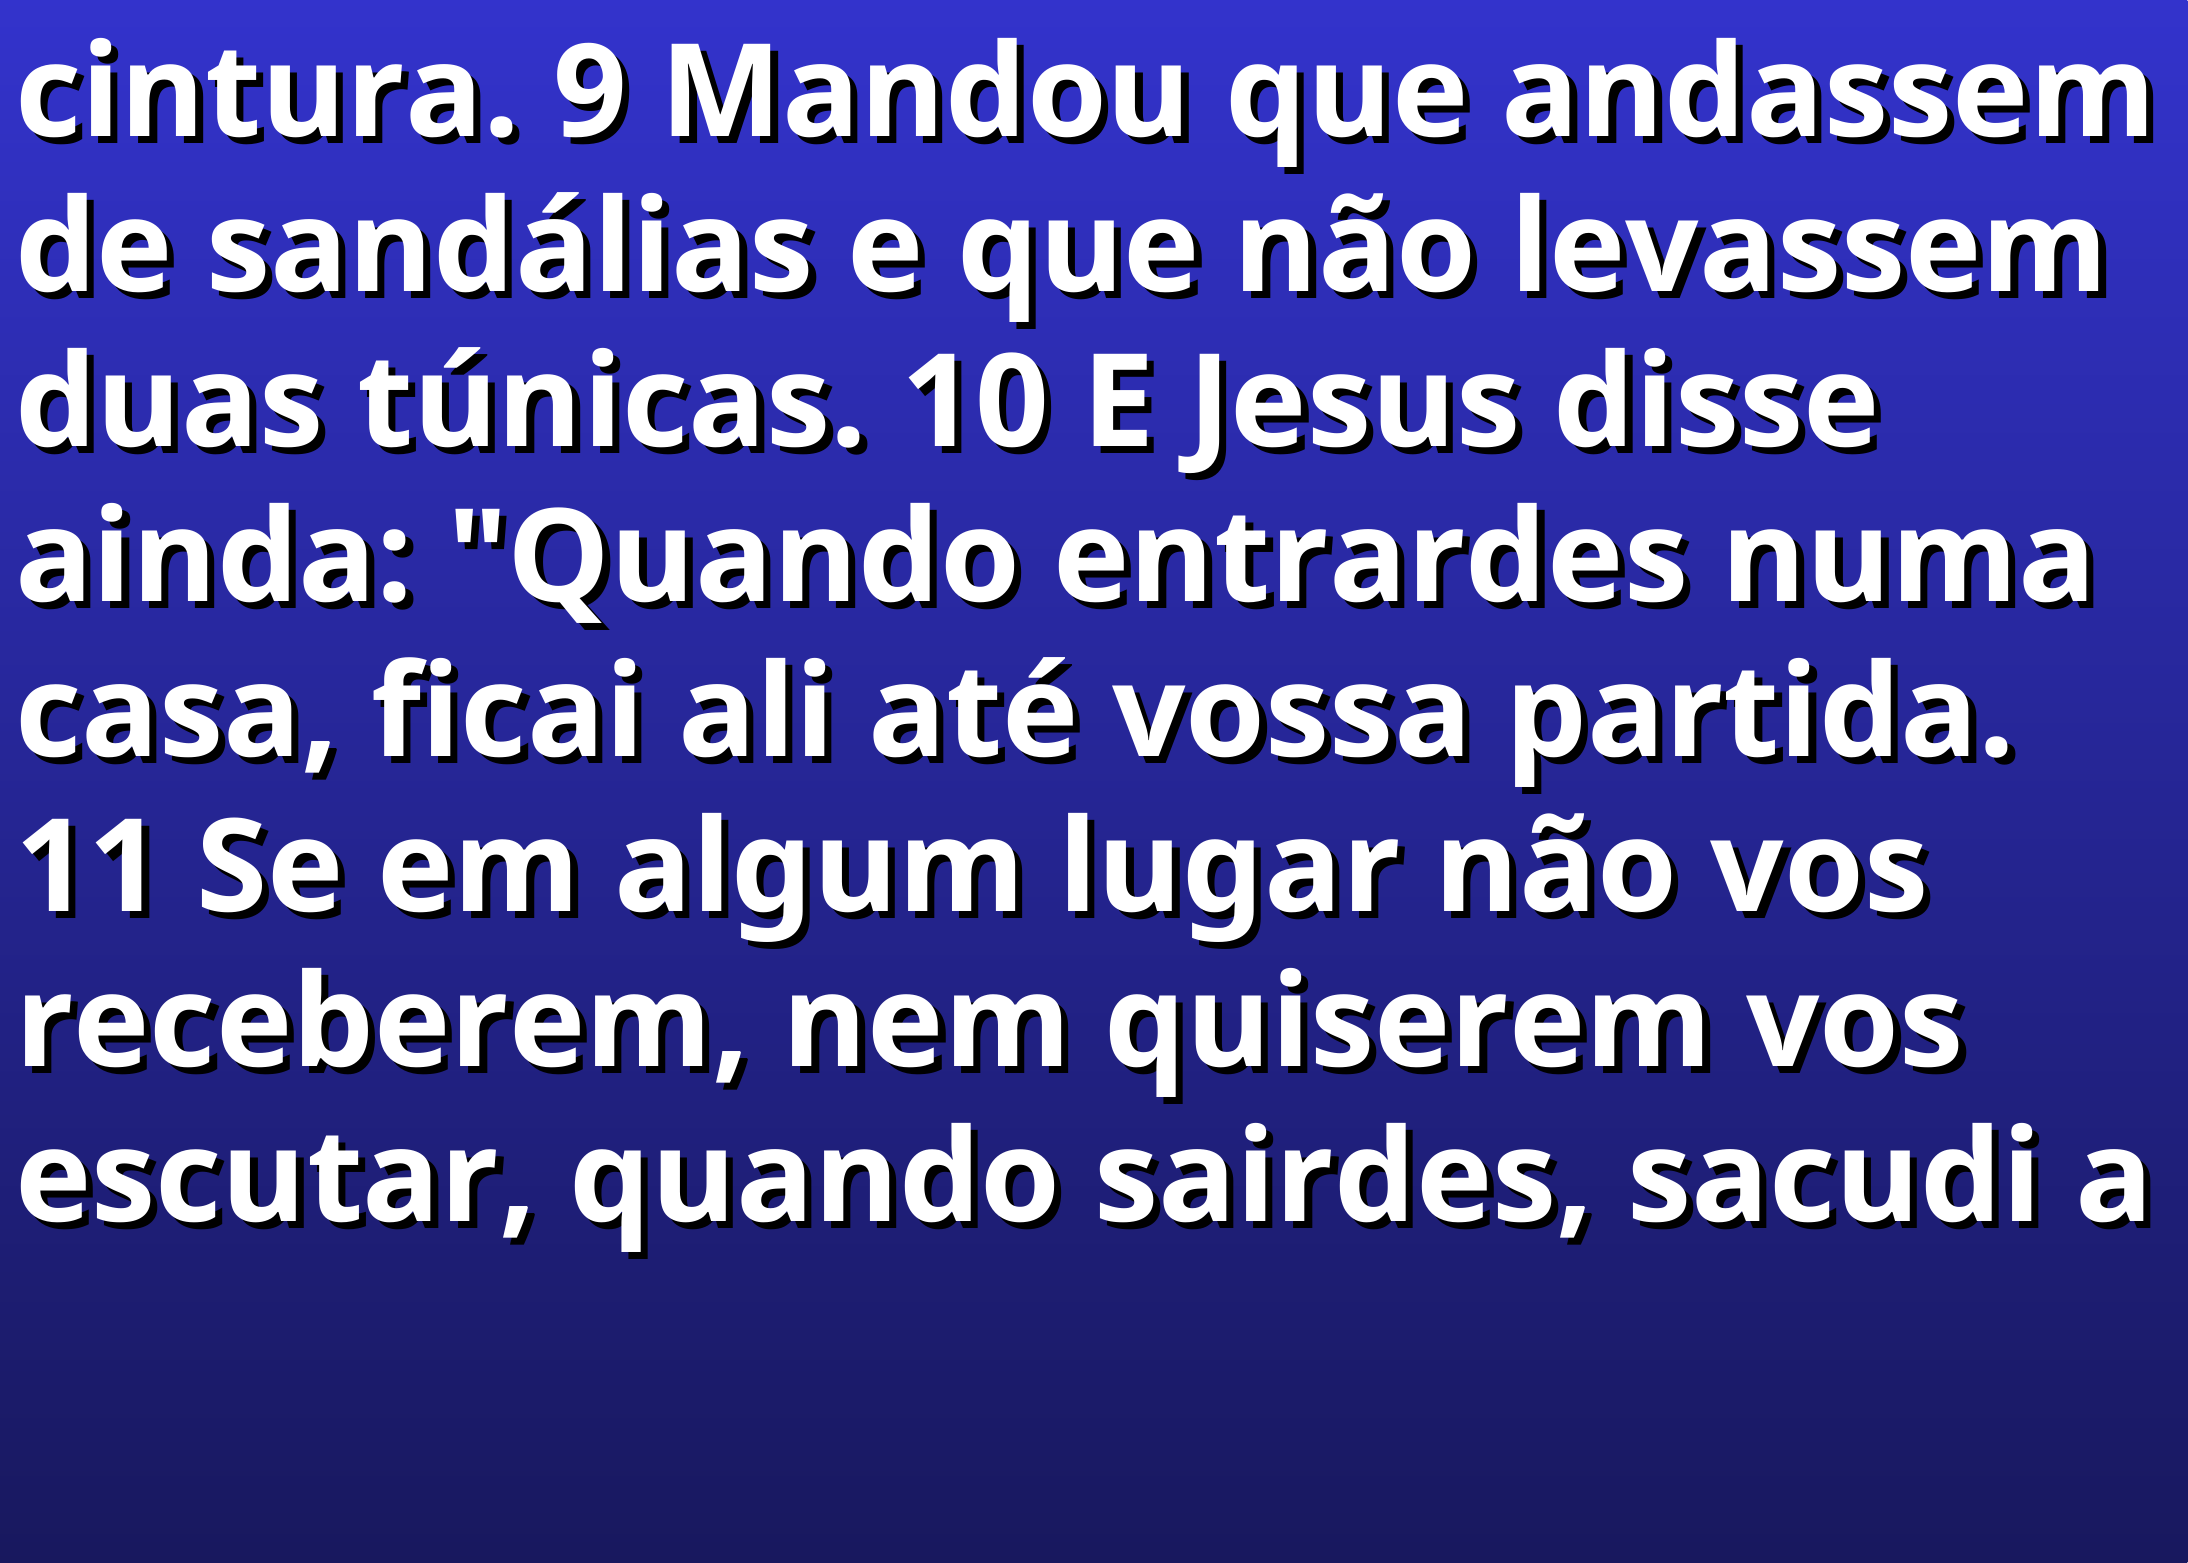

cintura. 9 Mandou que andassem de sandálias e que não levassem duas túnicas. 10 E Jesus disse ainda: "Quando entrardes numa casa, ficai ali até vossa partida. 11 Se em algum lugar não vos receberem, nem quiserem vos escutar, quando sairdes, sacudi a